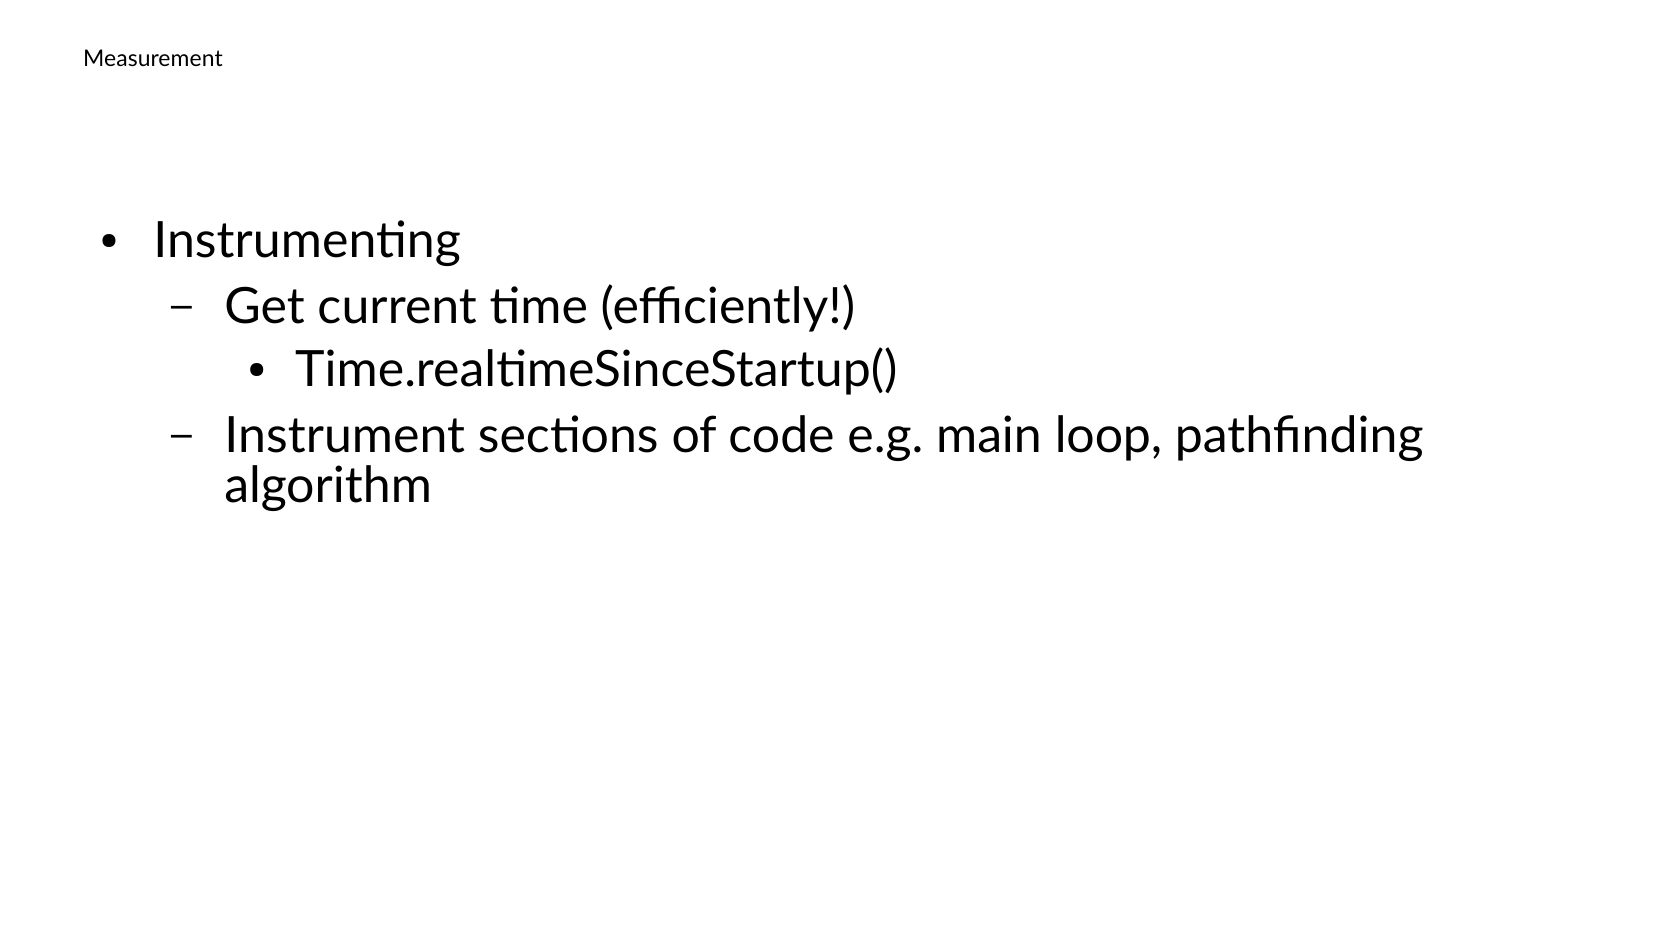

# Measurement
Instrumenting
Get current time (efficiently!)
Time.realtimeSinceStartup()
Instrument sections of code e.g. main loop, pathfinding algorithm